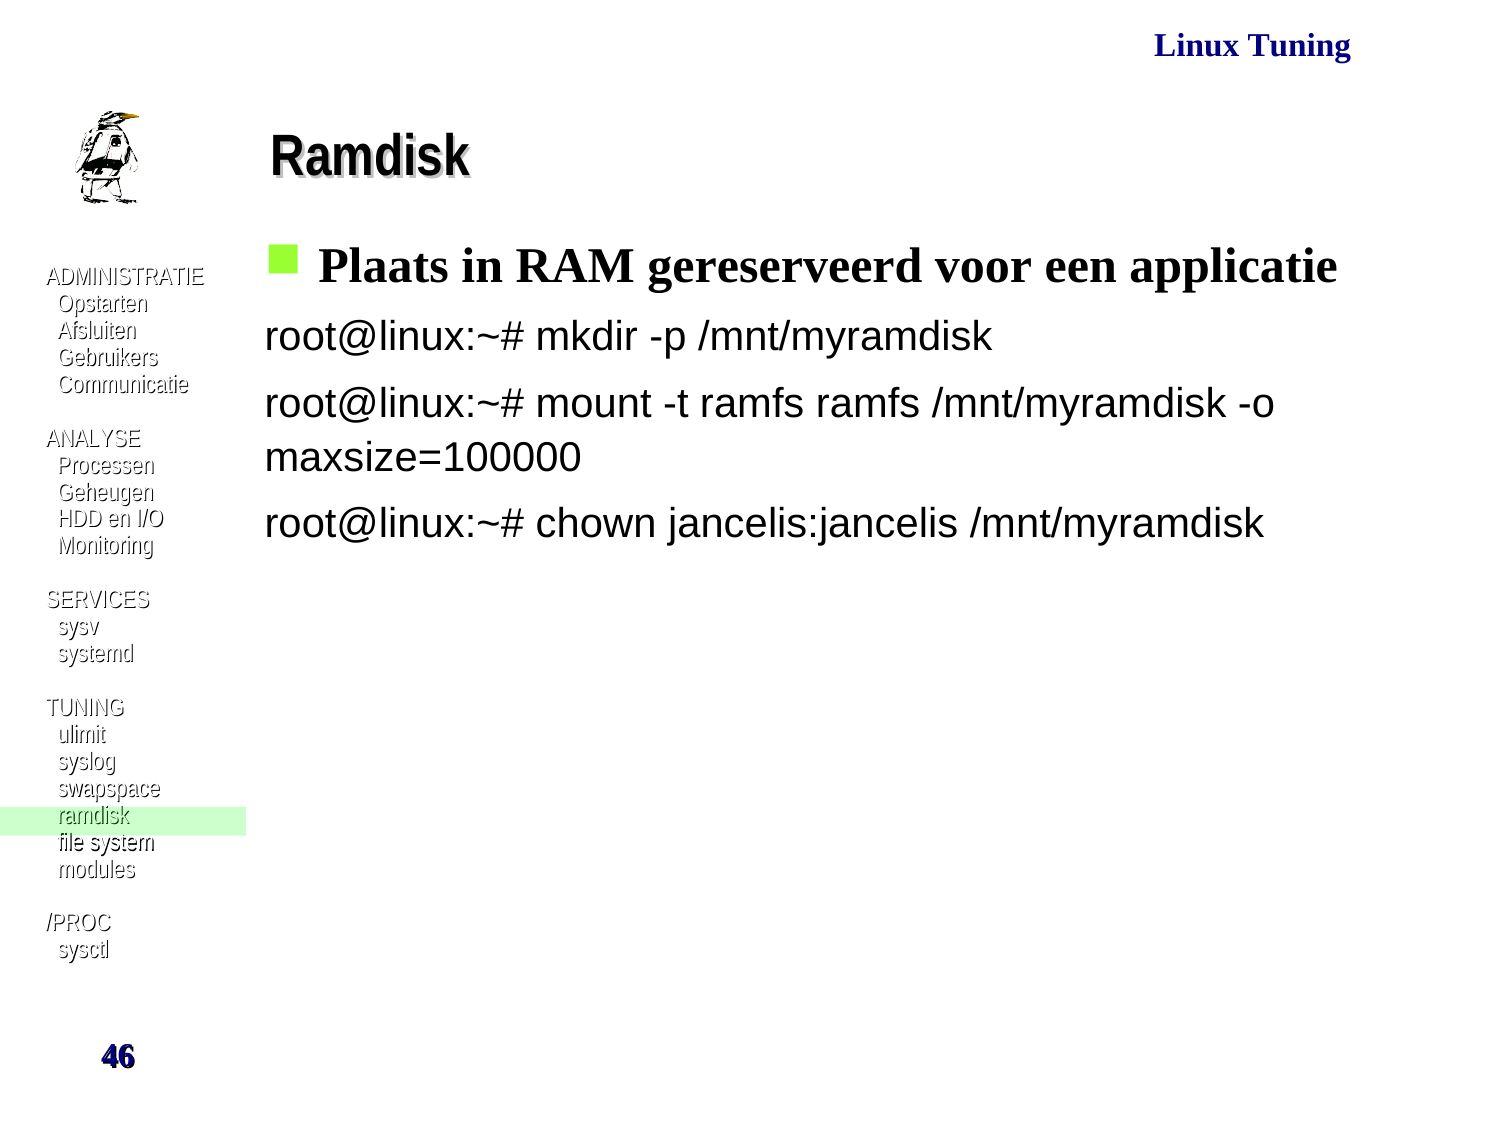

# Ramdisk
Plaats in RAM gereserveerd voor een applicatie
root@linux:~# mkdir -p /mnt/myramdisk
root@linux:~# mount -t ramfs ramfs /mnt/myramdisk -o maxsize=100000
root@linux:~# chown jancelis:jancelis /mnt/myramdisk